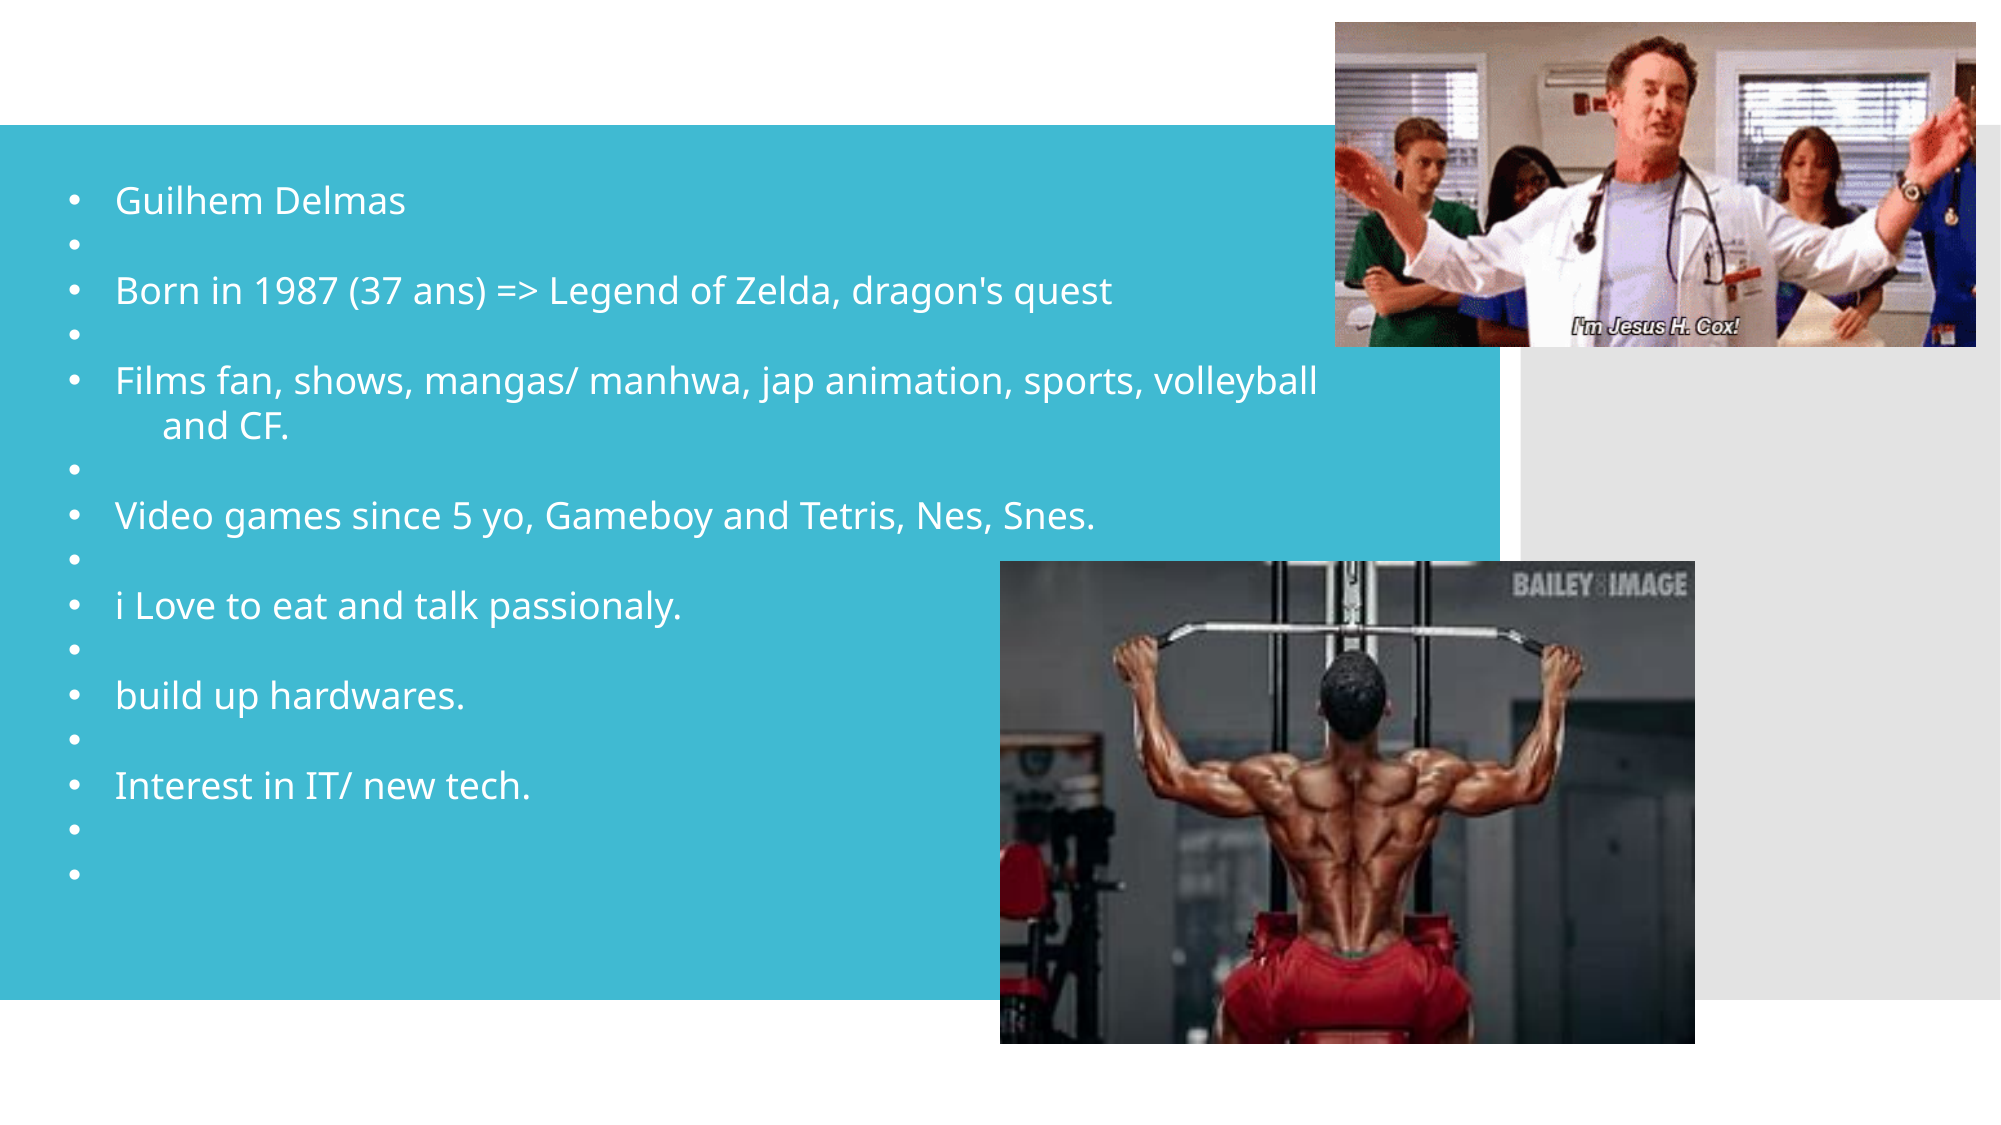

# Let's talk about me:
Guilhem Delmas
Born in 1987 (37 ans) => Legend of Zelda, dragon's quest
Films fan, shows, mangas/ manhwa, jap animation, sports, volleyball and CF.
Video games since 5 yo, Gameboy and Tetris, Nes, Snes.
i Love to eat and talk passionaly.
build up hardwares.
Interest in IT/ new tech.